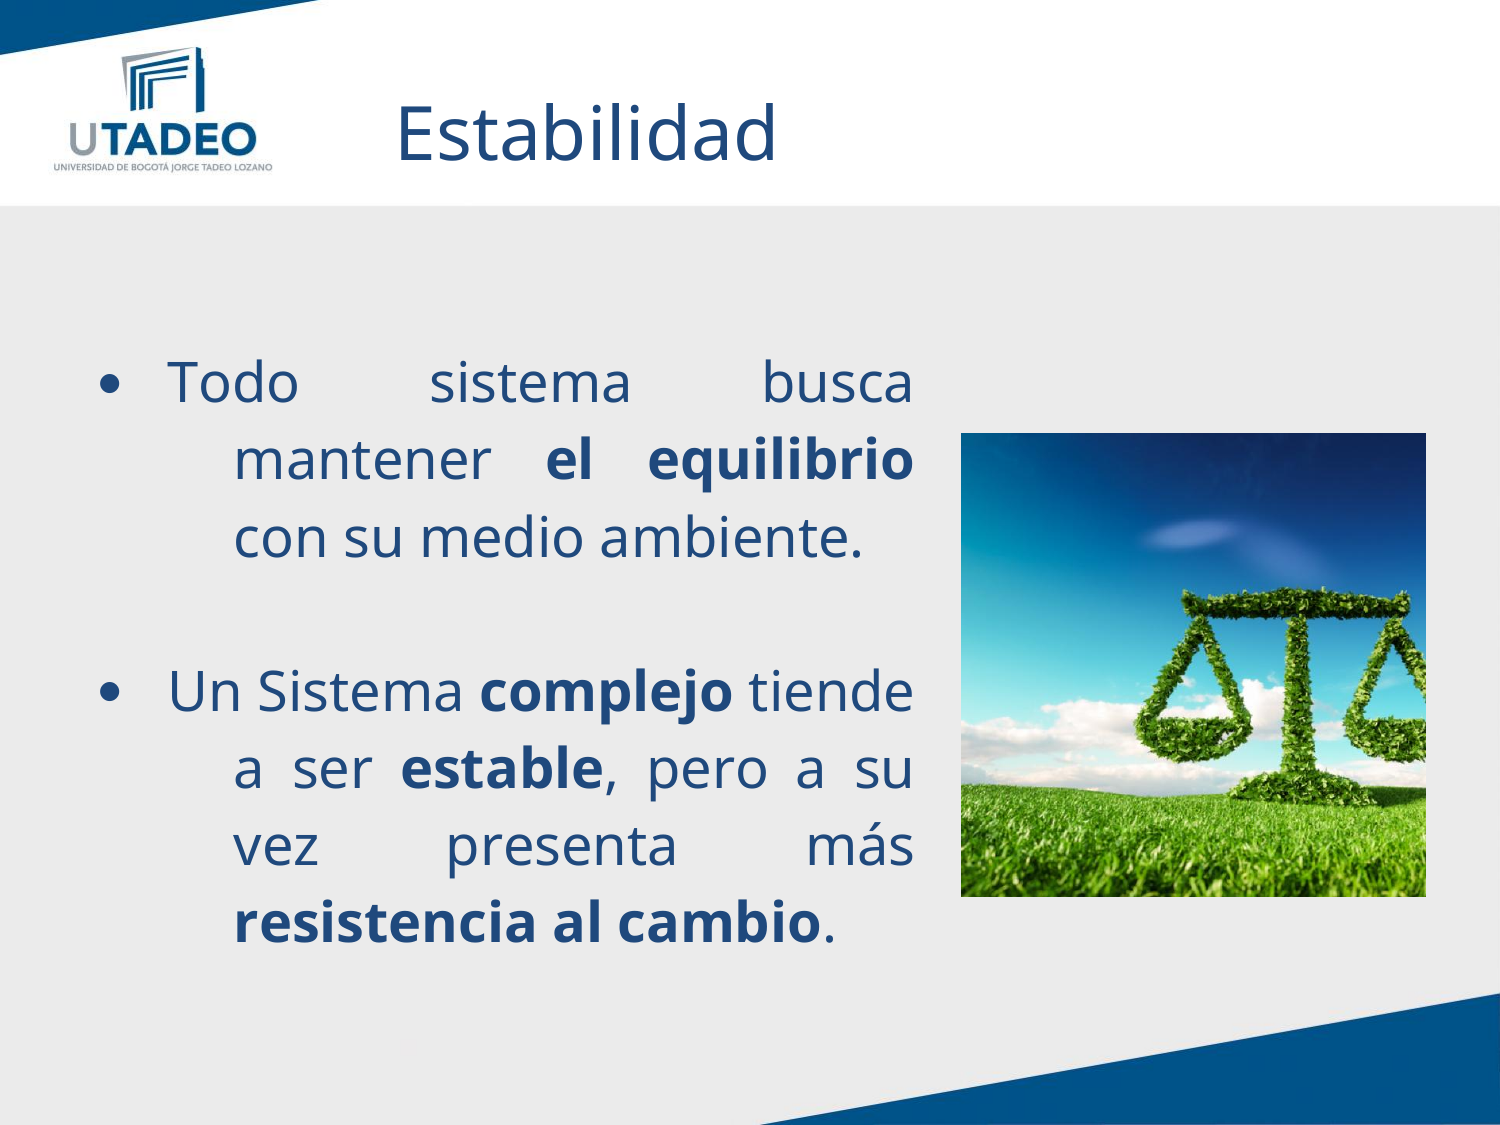

Estabilidad
# Todo sistema busca mantener el equilibrio con su medio ambiente.
Un Sistema complejo tiende a ser estable, pero a su vez presenta más resistencia al cambio.